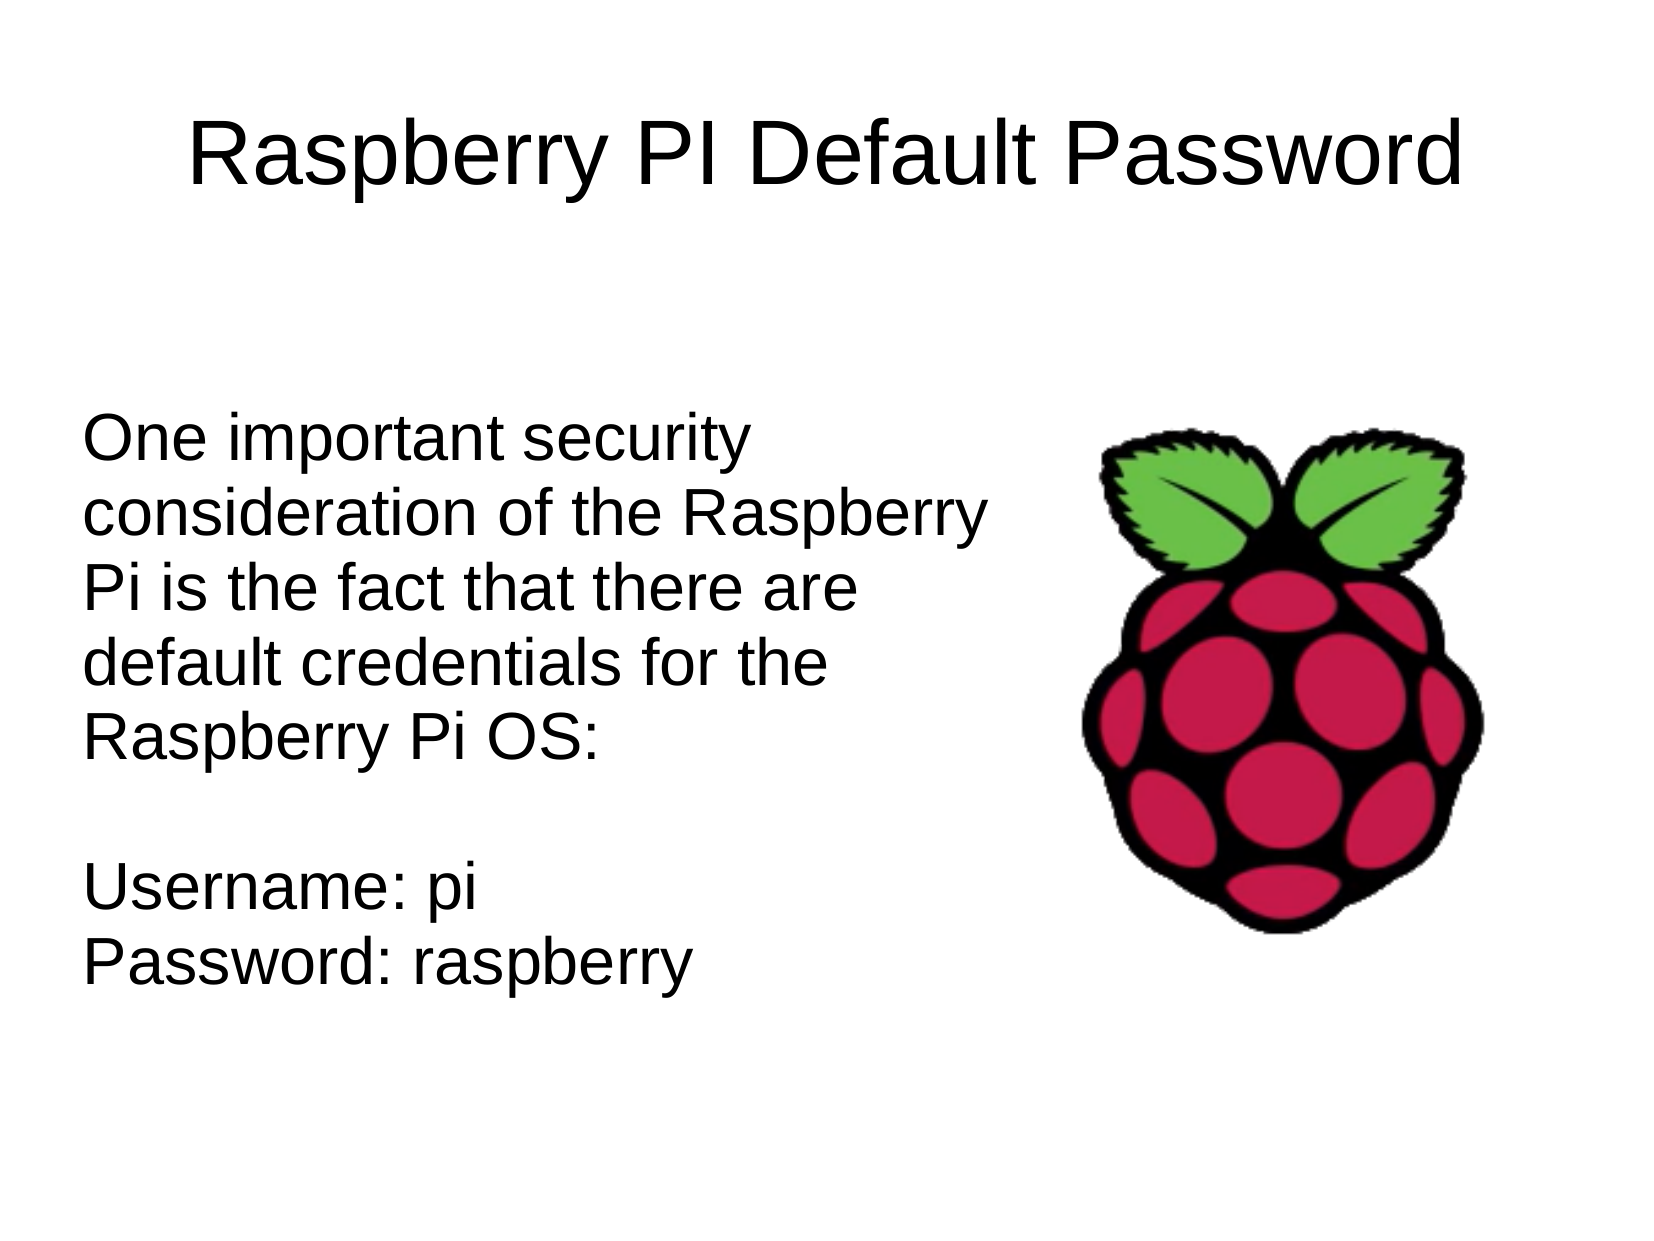

# Raspberry PI Default Password
One important security
consideration of the Raspberry
Pi is the fact that there are
default credentials for the
Raspberry Pi OS:
Username: pi
Password: raspberry